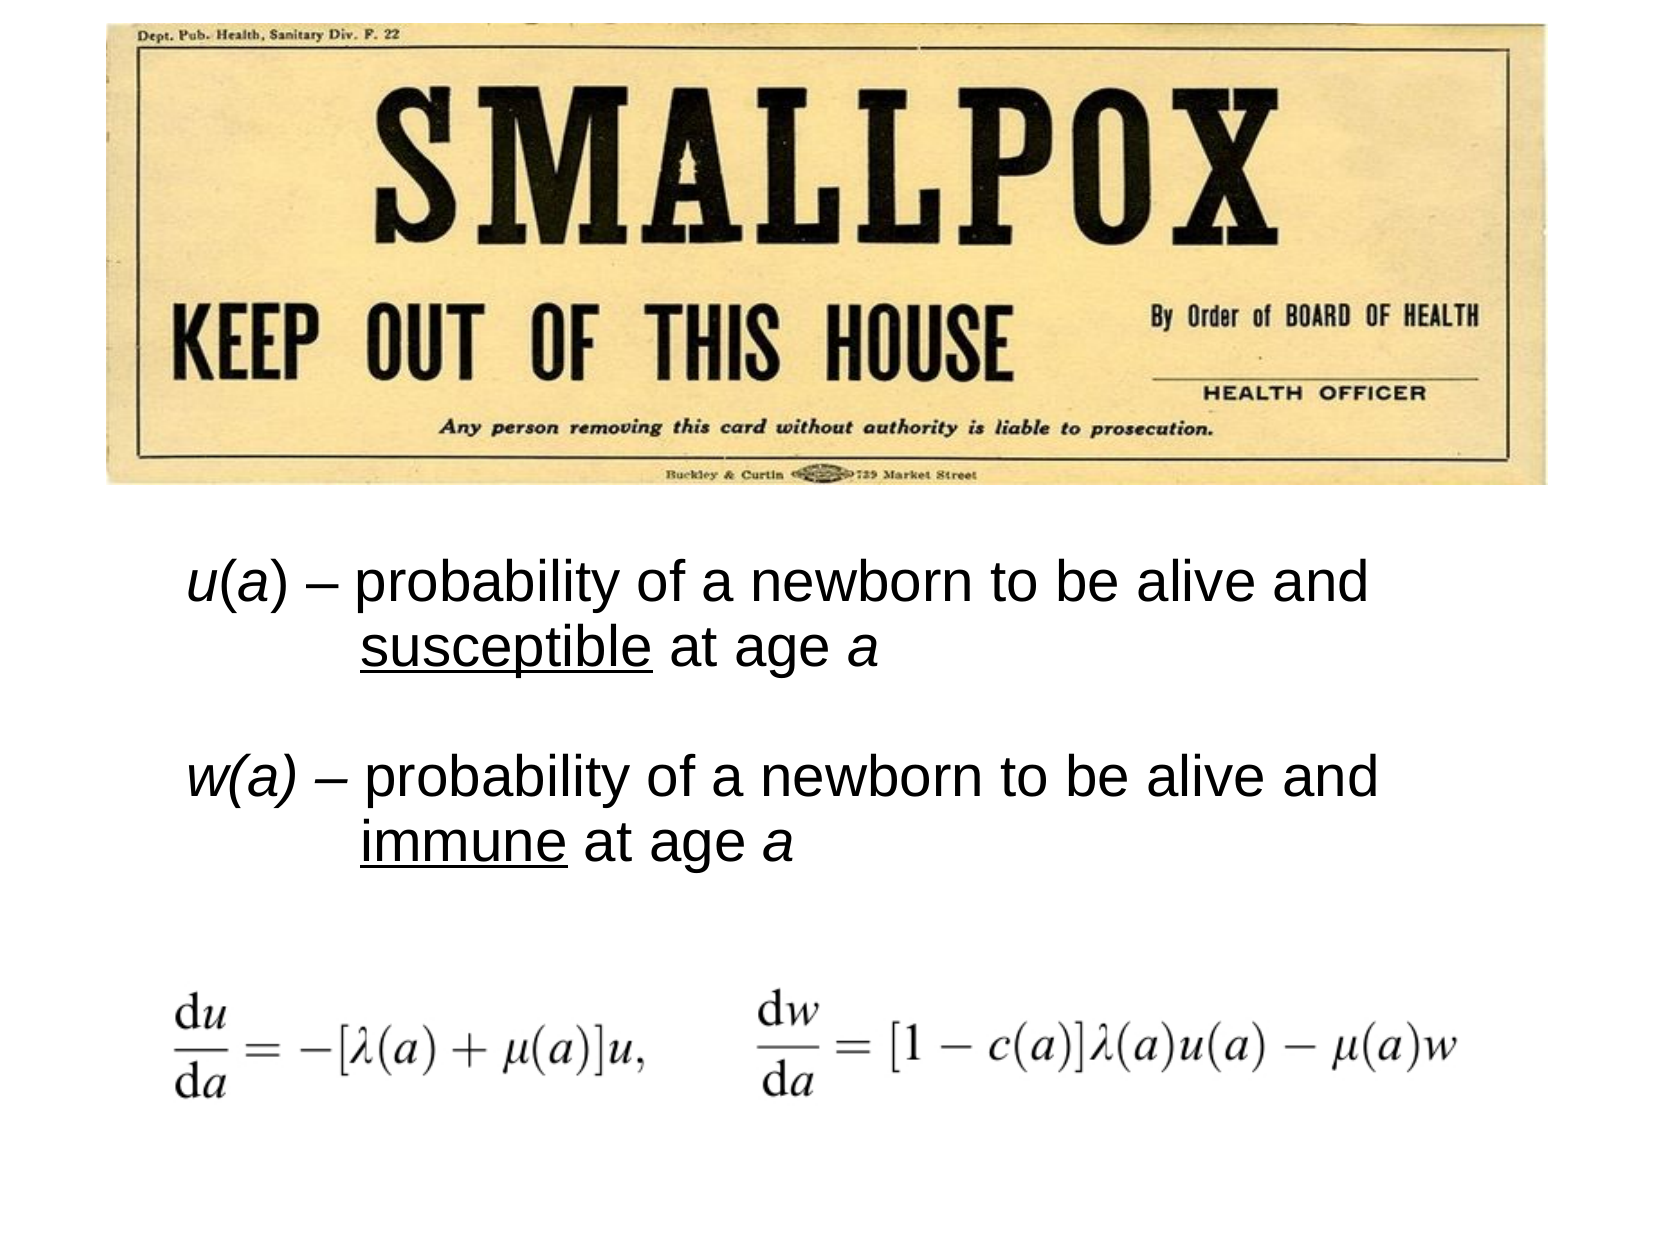

# u(a) – probability of a newborn to be alive and susceptible at age a
w(a) – probability of a newborn to be alive and immune at age a